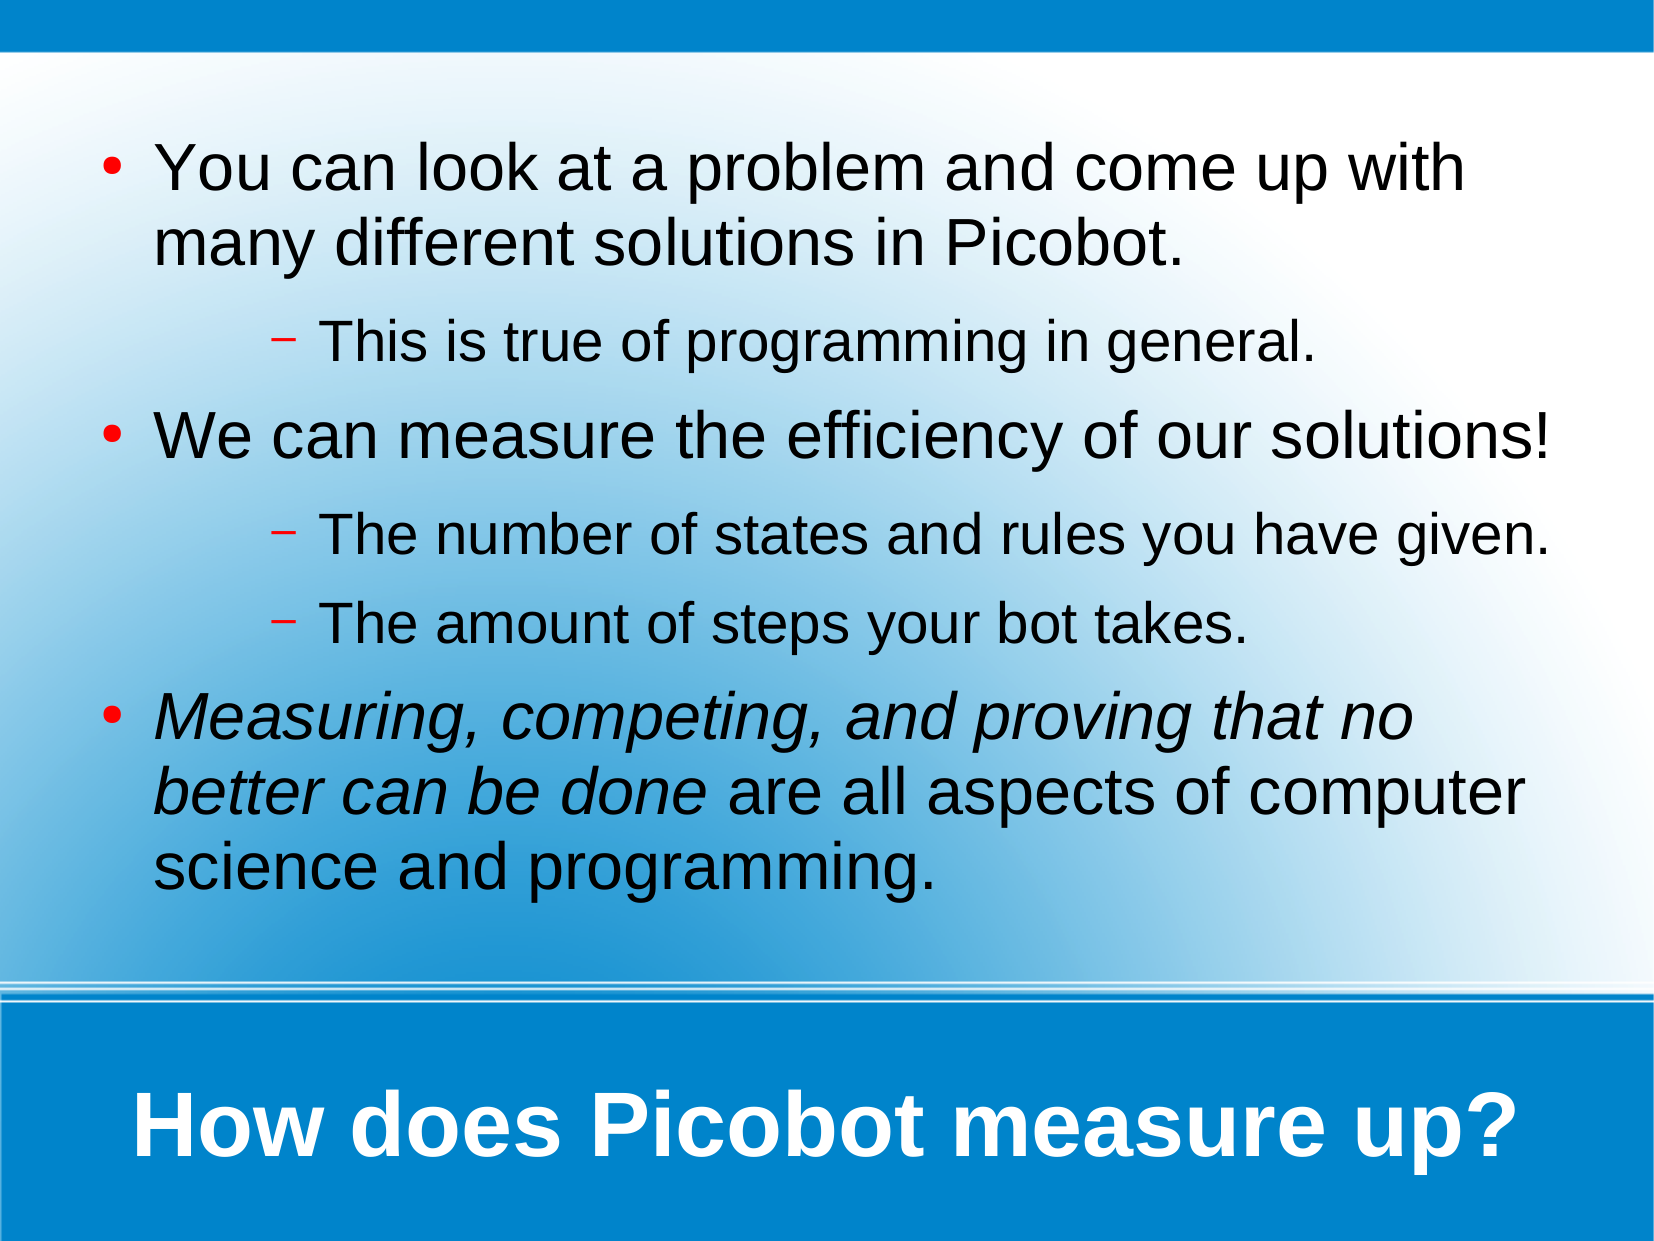

You can look at a problem and come up with many different solutions in Picobot.
This is true of programming in general.
We can measure the efficiency of our solutions!
The number of states and rules you have given.
The amount of steps your bot takes.
Measuring, competing, and proving that no better can be done are all aspects of computer science and programming.
# How does Picobot measure up?